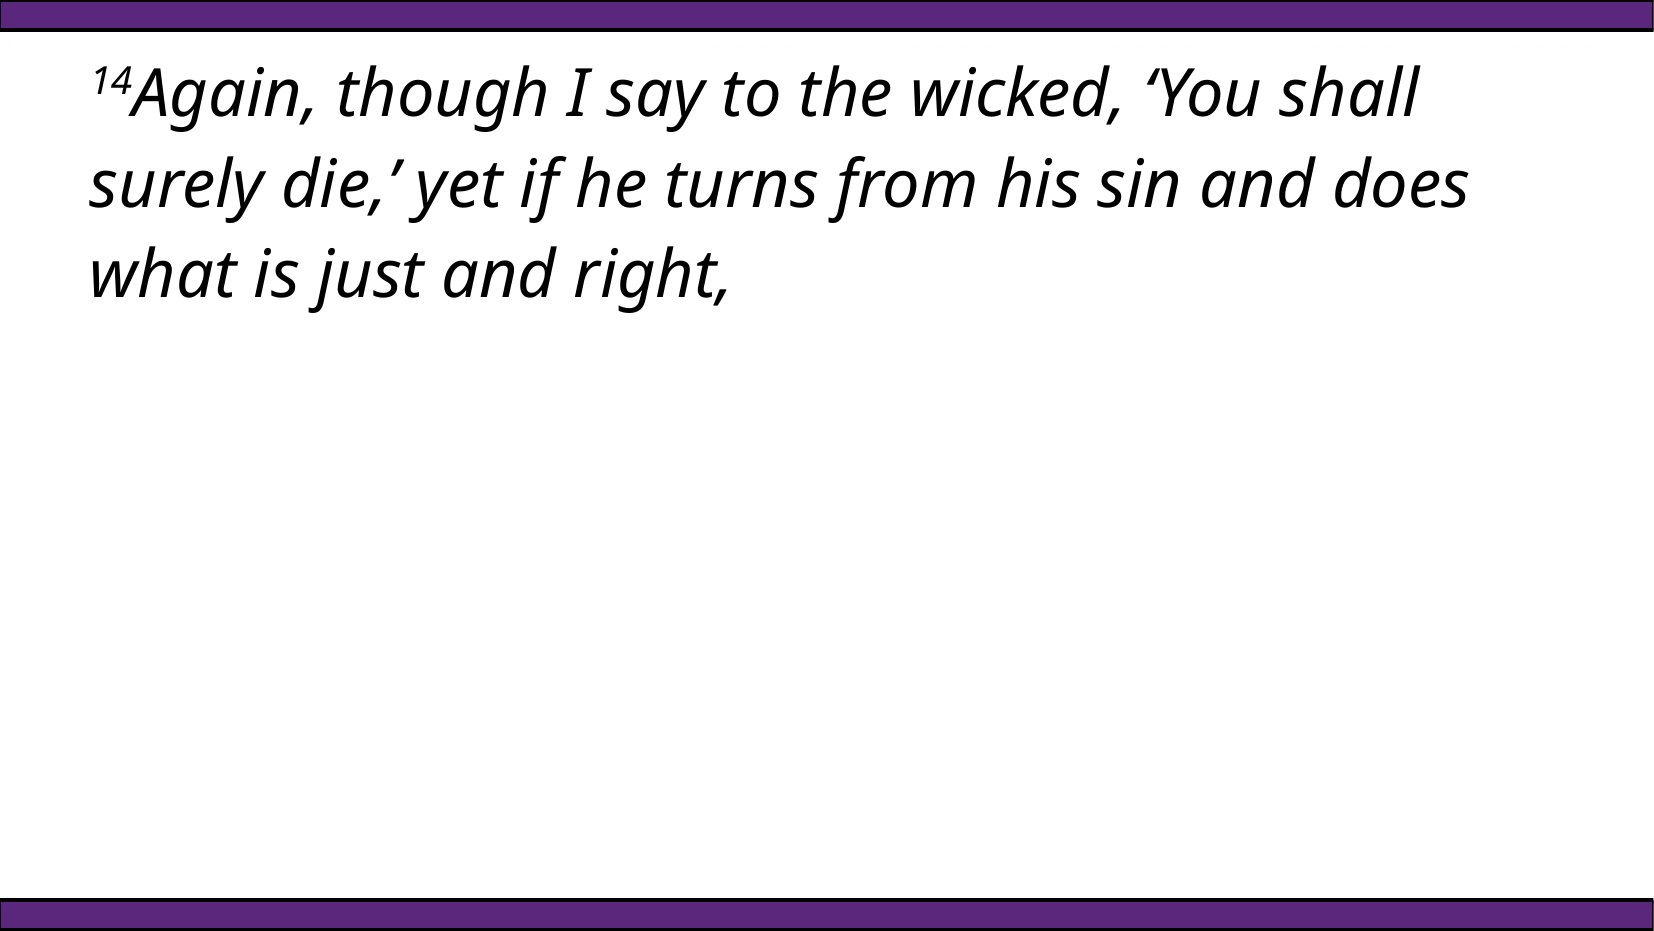

14Again, though I say to the wicked, ‘You shall surely die,’ yet if he turns from his sin and does what is just and right,